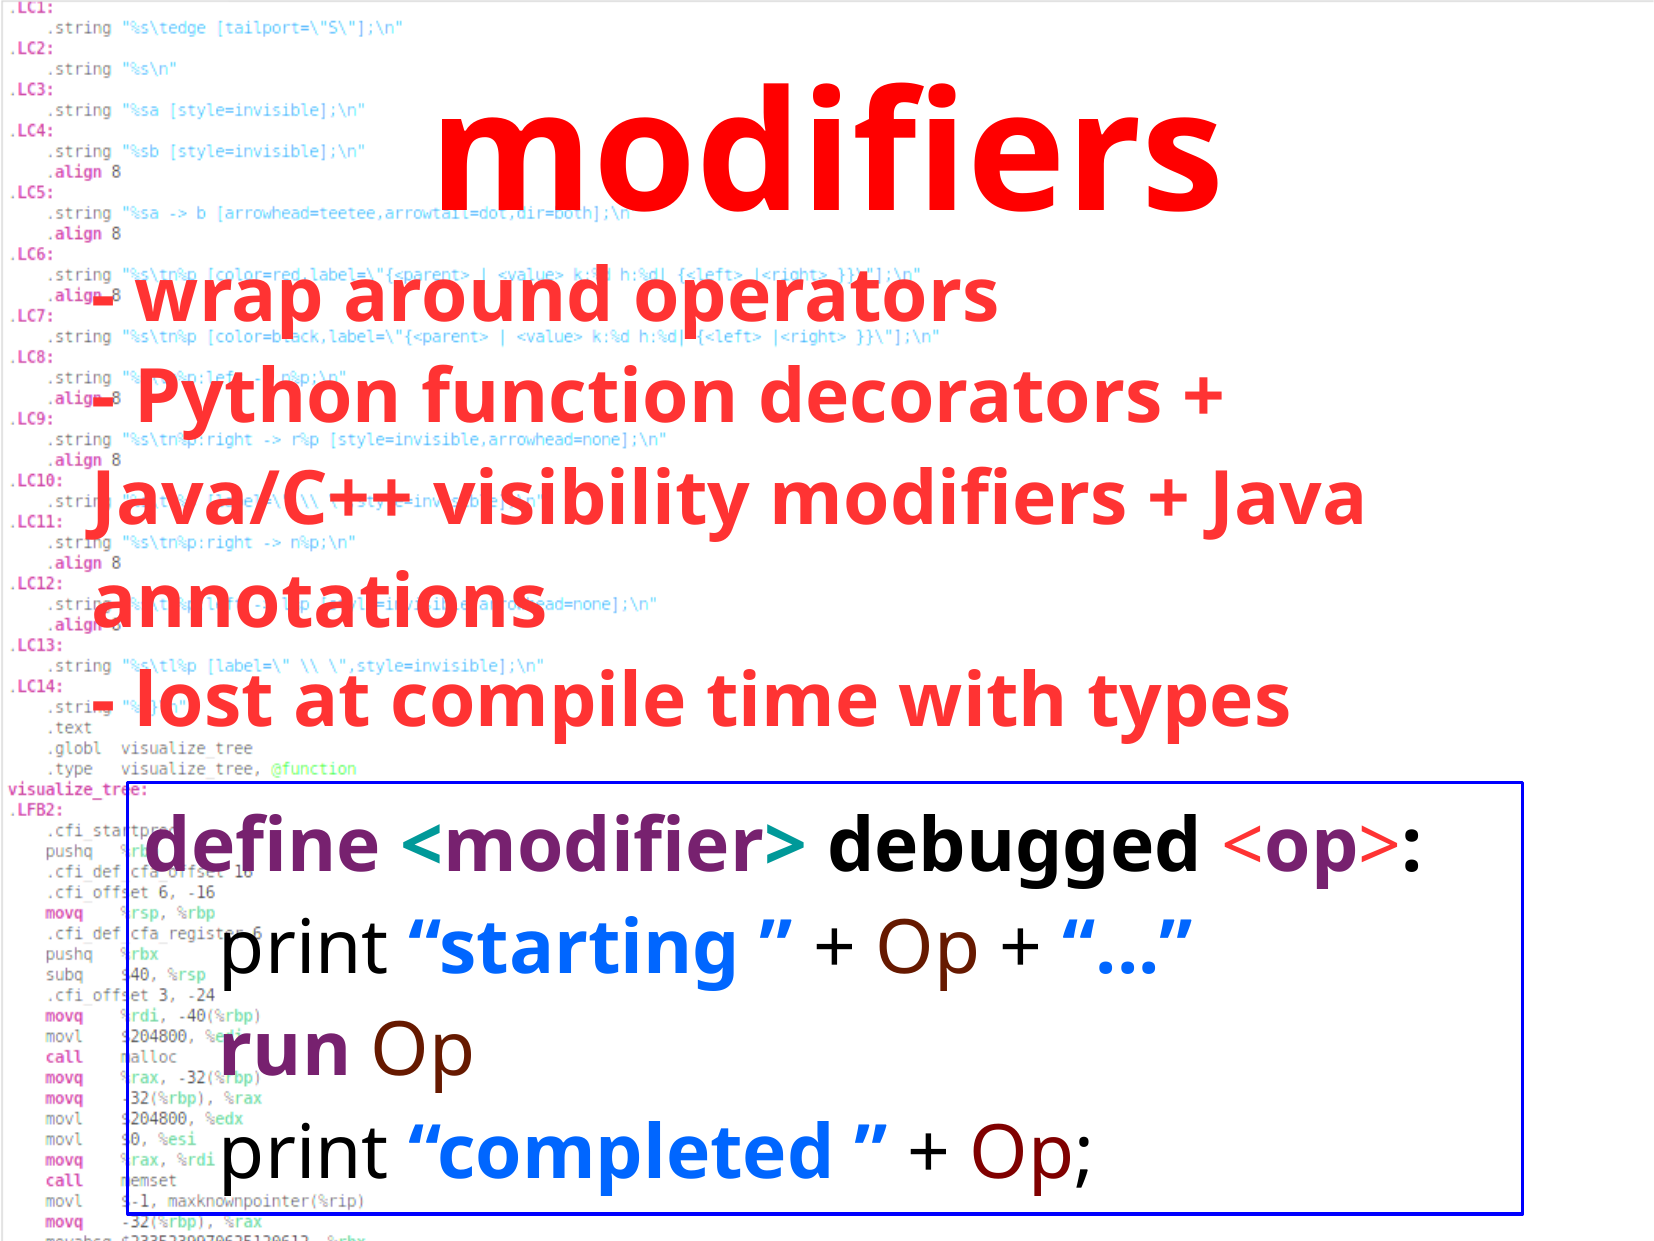

modifiers
- wrap around operators
- Python function decorators + Java/C++ visibility modifiers + Java annotations
- lost at compile time with types
define <modifier> debugged <op>:
	print “starting ” + Op + “...”
	run Op
	print “completed ” + Op;